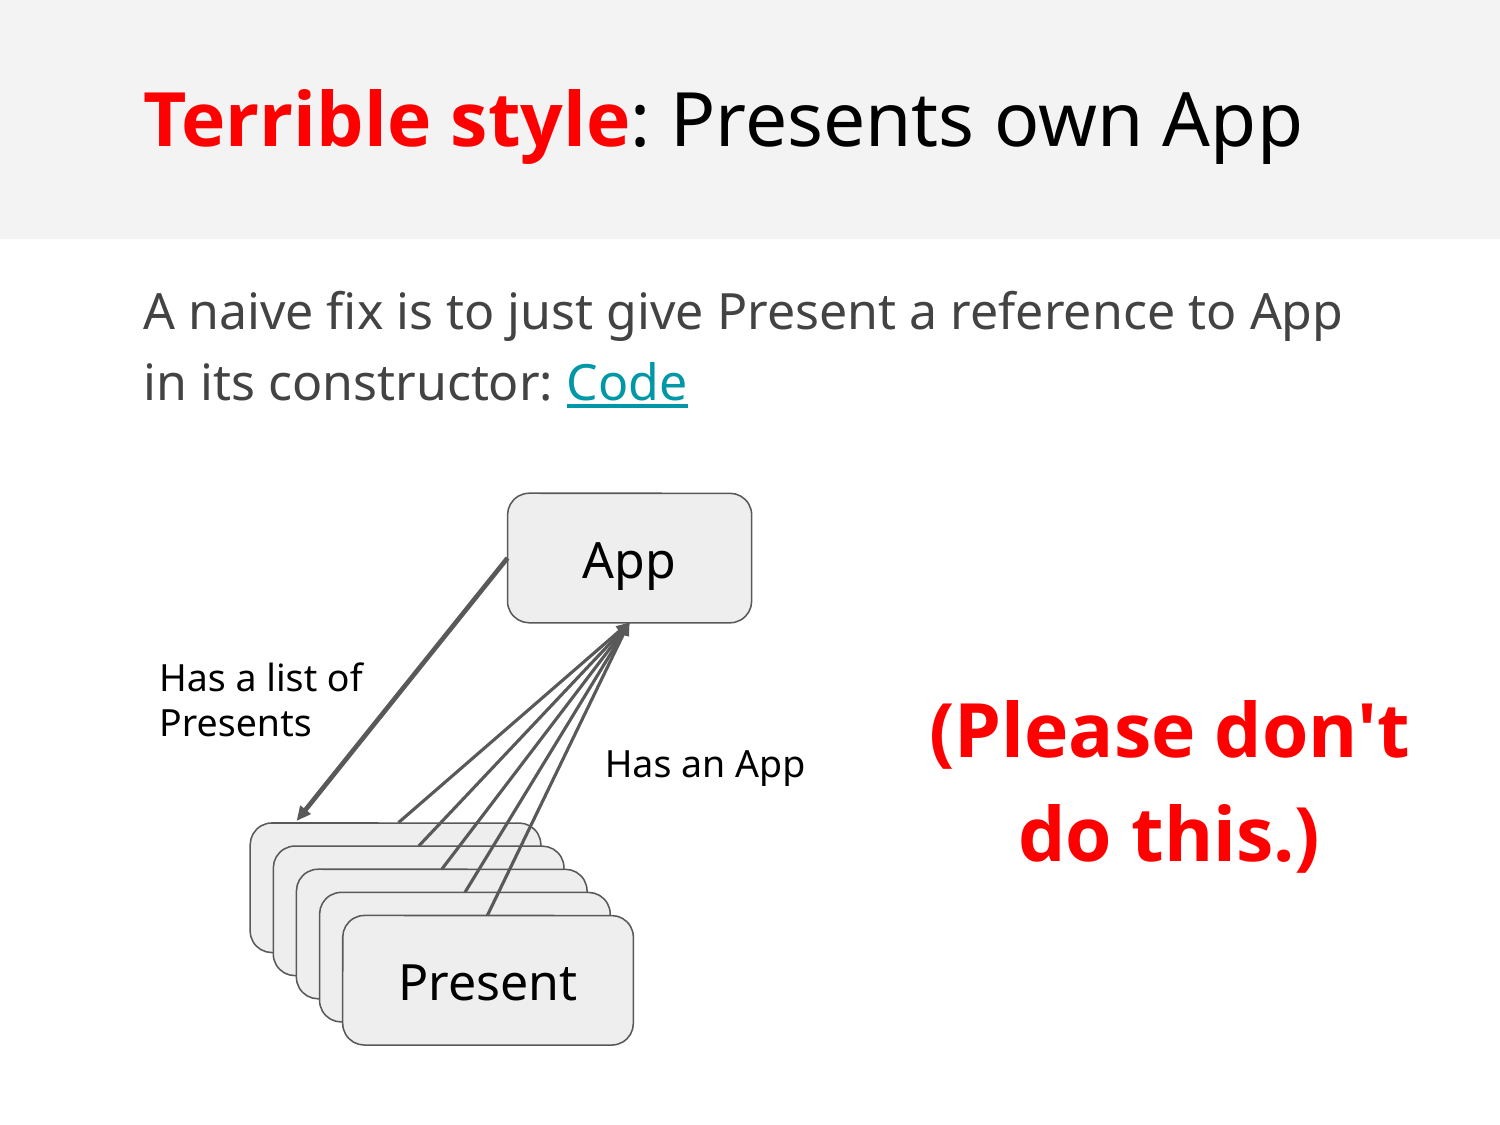

# Terrible style: Presents own App
A naive fix is to just give Present a reference to App in its constructor: Code
App
Has a list of Presents
(Please don't do this.)
Has an App
Present
Present
Present
Present
Present